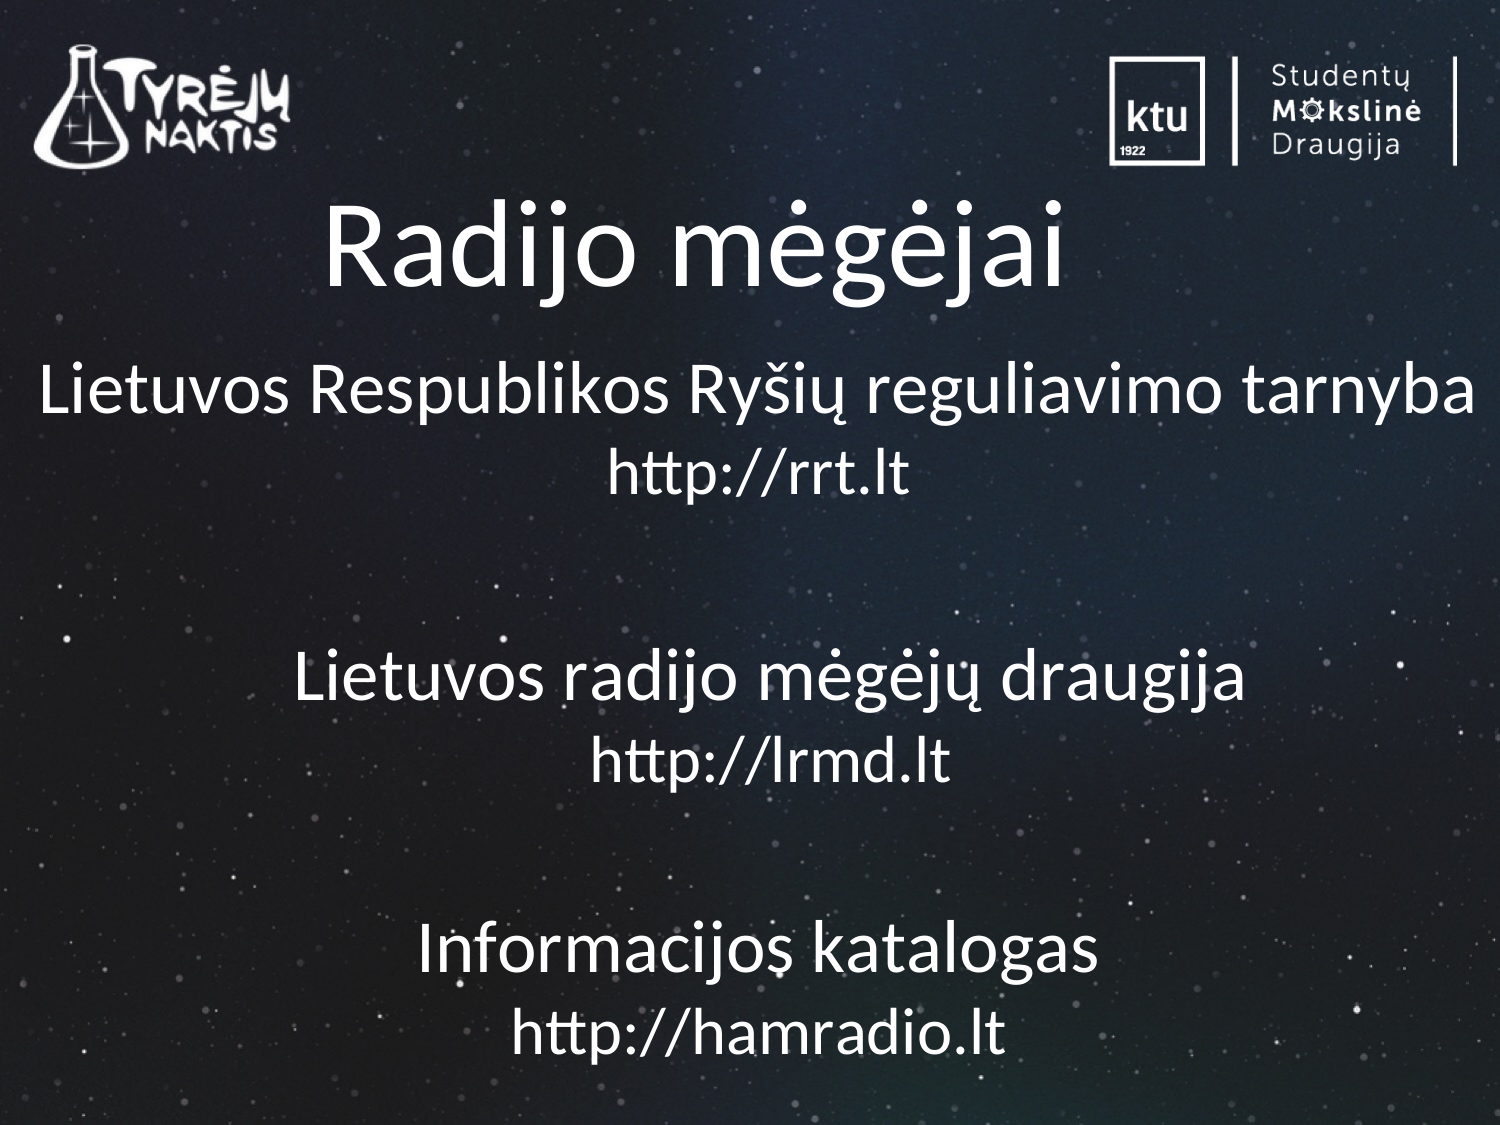

Radijo mėgėjai
#
Lietuvos Respublikos Ryšių reguliavimo tarnyba
http://rrt.lt
Lietuvos radijo mėgėjų draugija
http://lrmd.lt
Informacijos katalogas
http://hamradio.lt